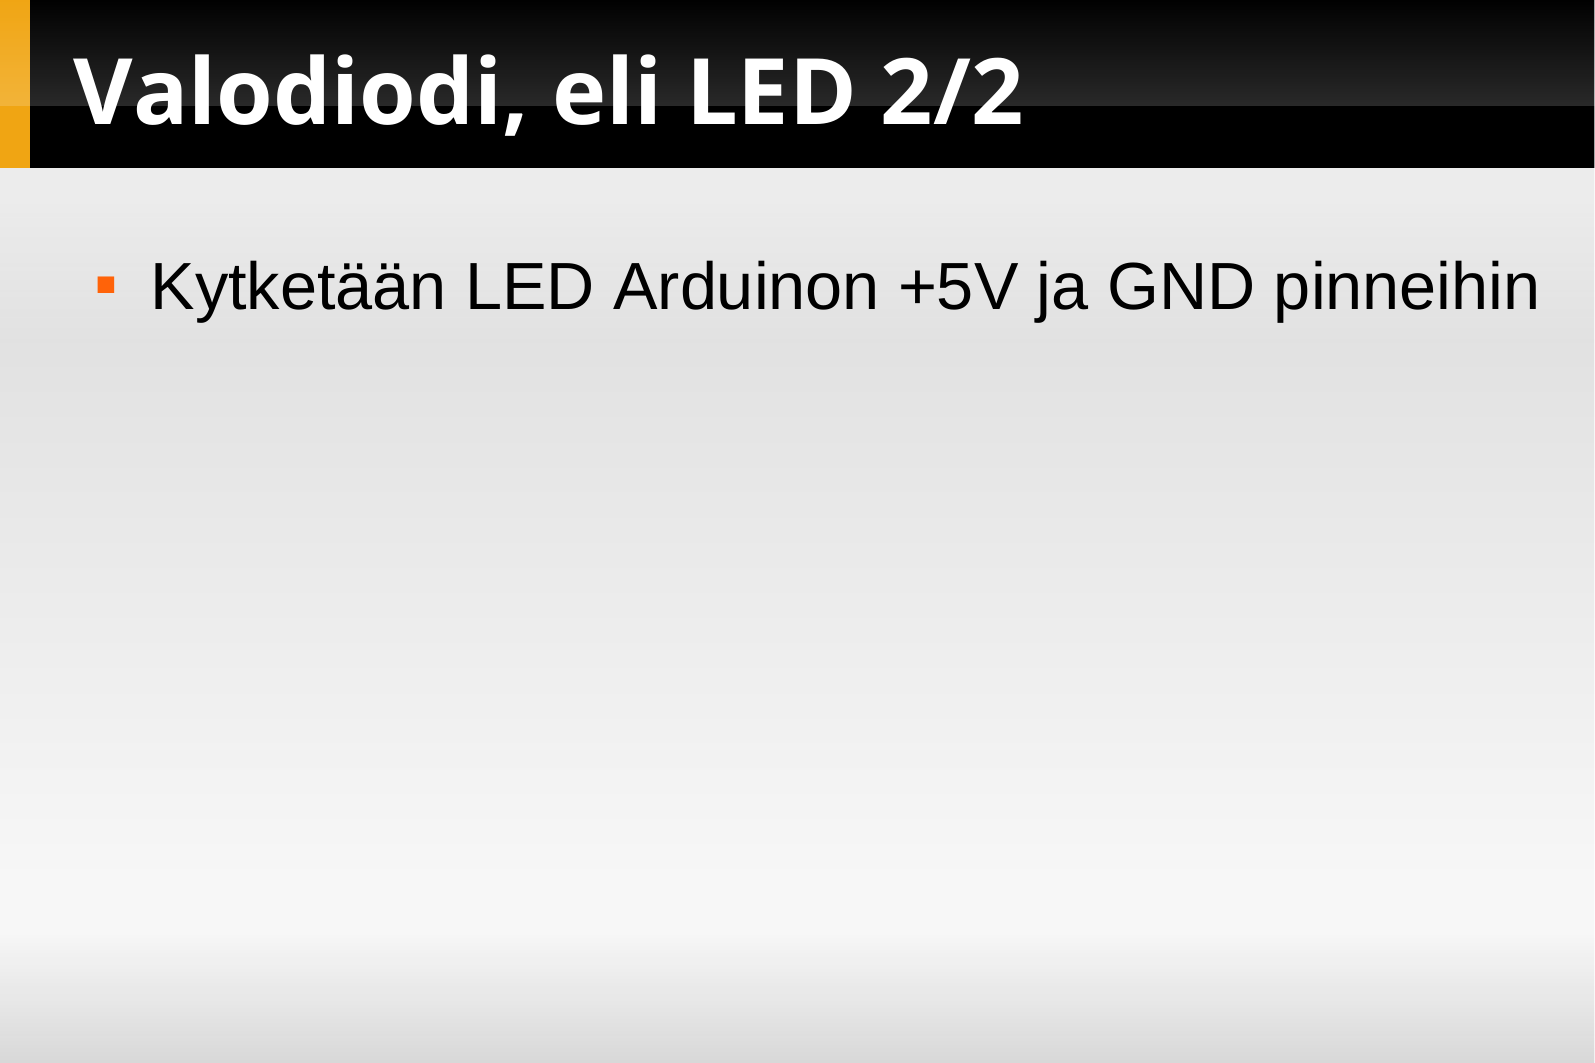

# Valodiodi, eli LED 2/2
Kytketään LED Arduinon +5V ja GND pinneihin